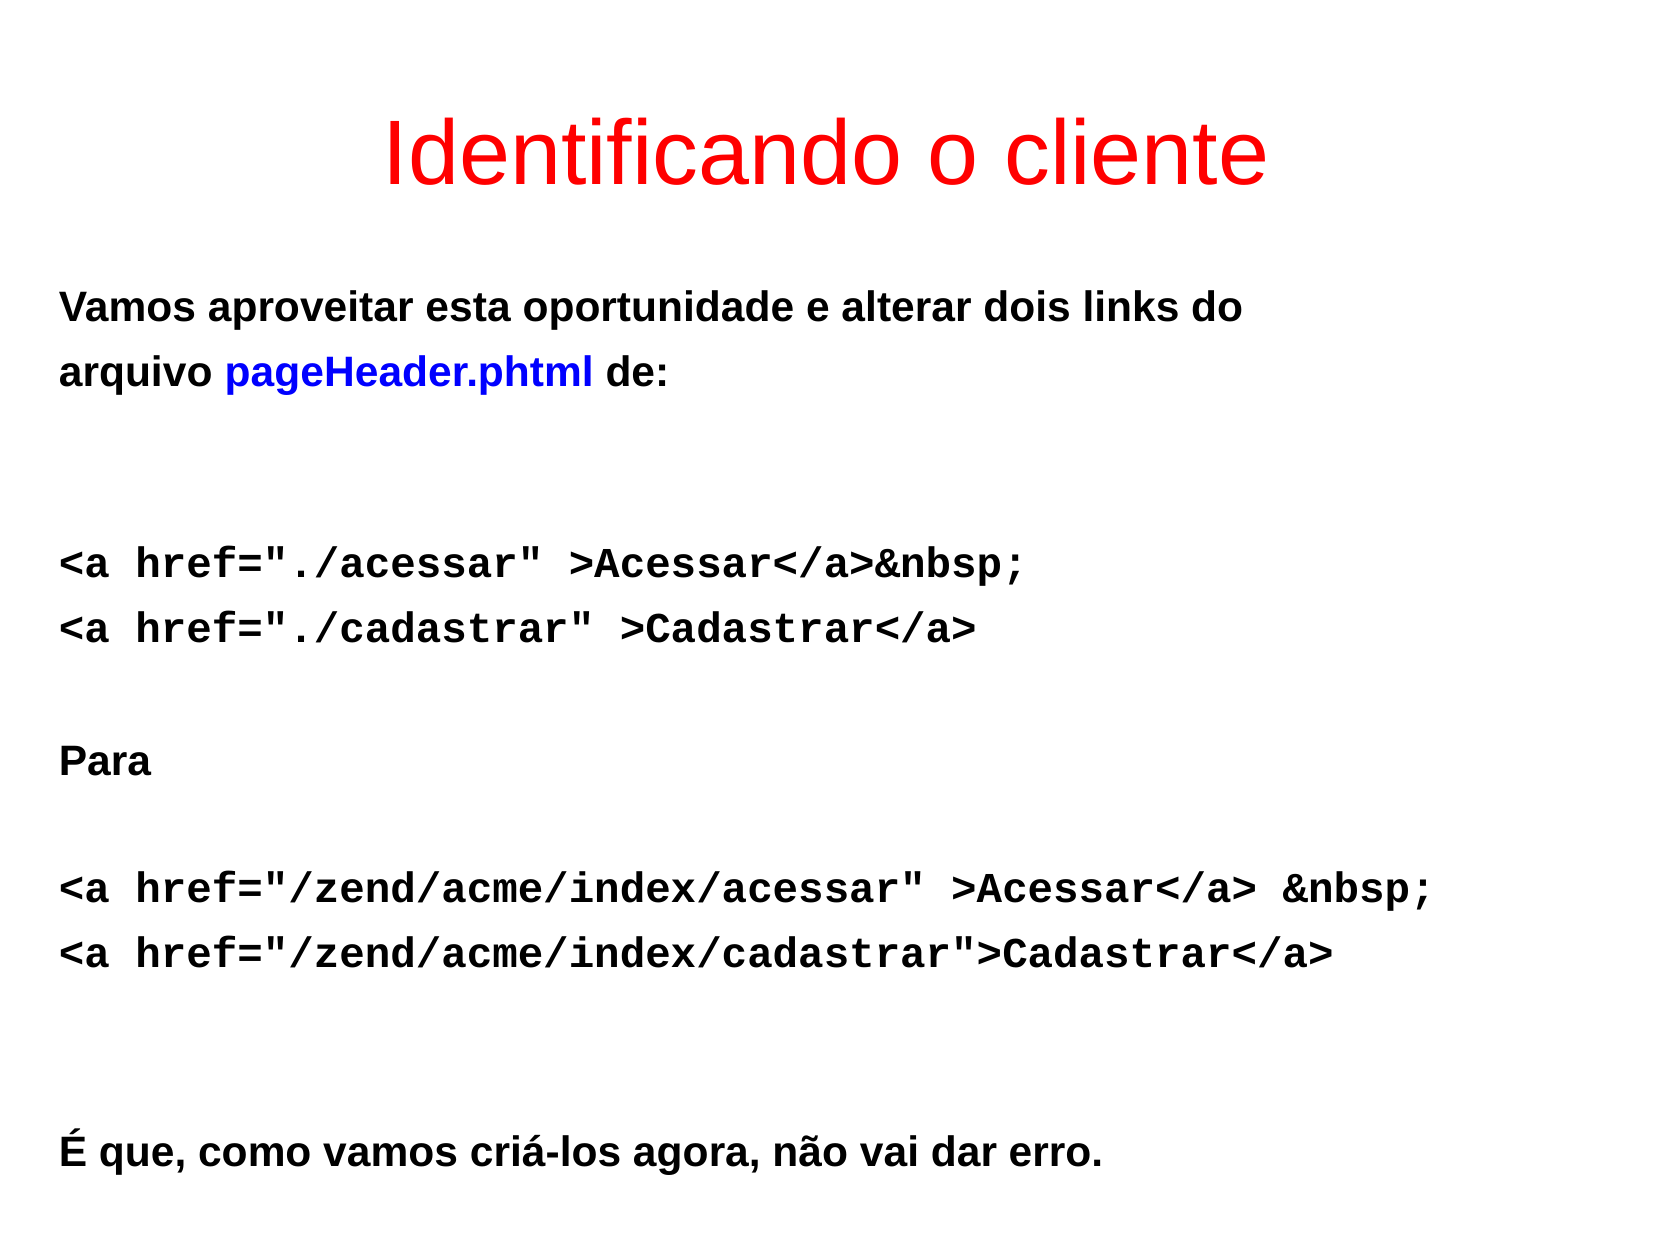

# Identificando o cliente
Vamos aproveitar esta oportunidade e alterar dois links do
arquivo pageHeader.phtml de:
<a href="./acessar" >Acessar</a>&nbsp;
<a href="./cadastrar" >Cadastrar</a>
Para
<a href="/zend/acme/index/acessar" >Acessar</a> &nbsp;
<a href="/zend/acme/index/cadastrar">Cadastrar</a>
É que, como vamos criá-los agora, não vai dar erro.